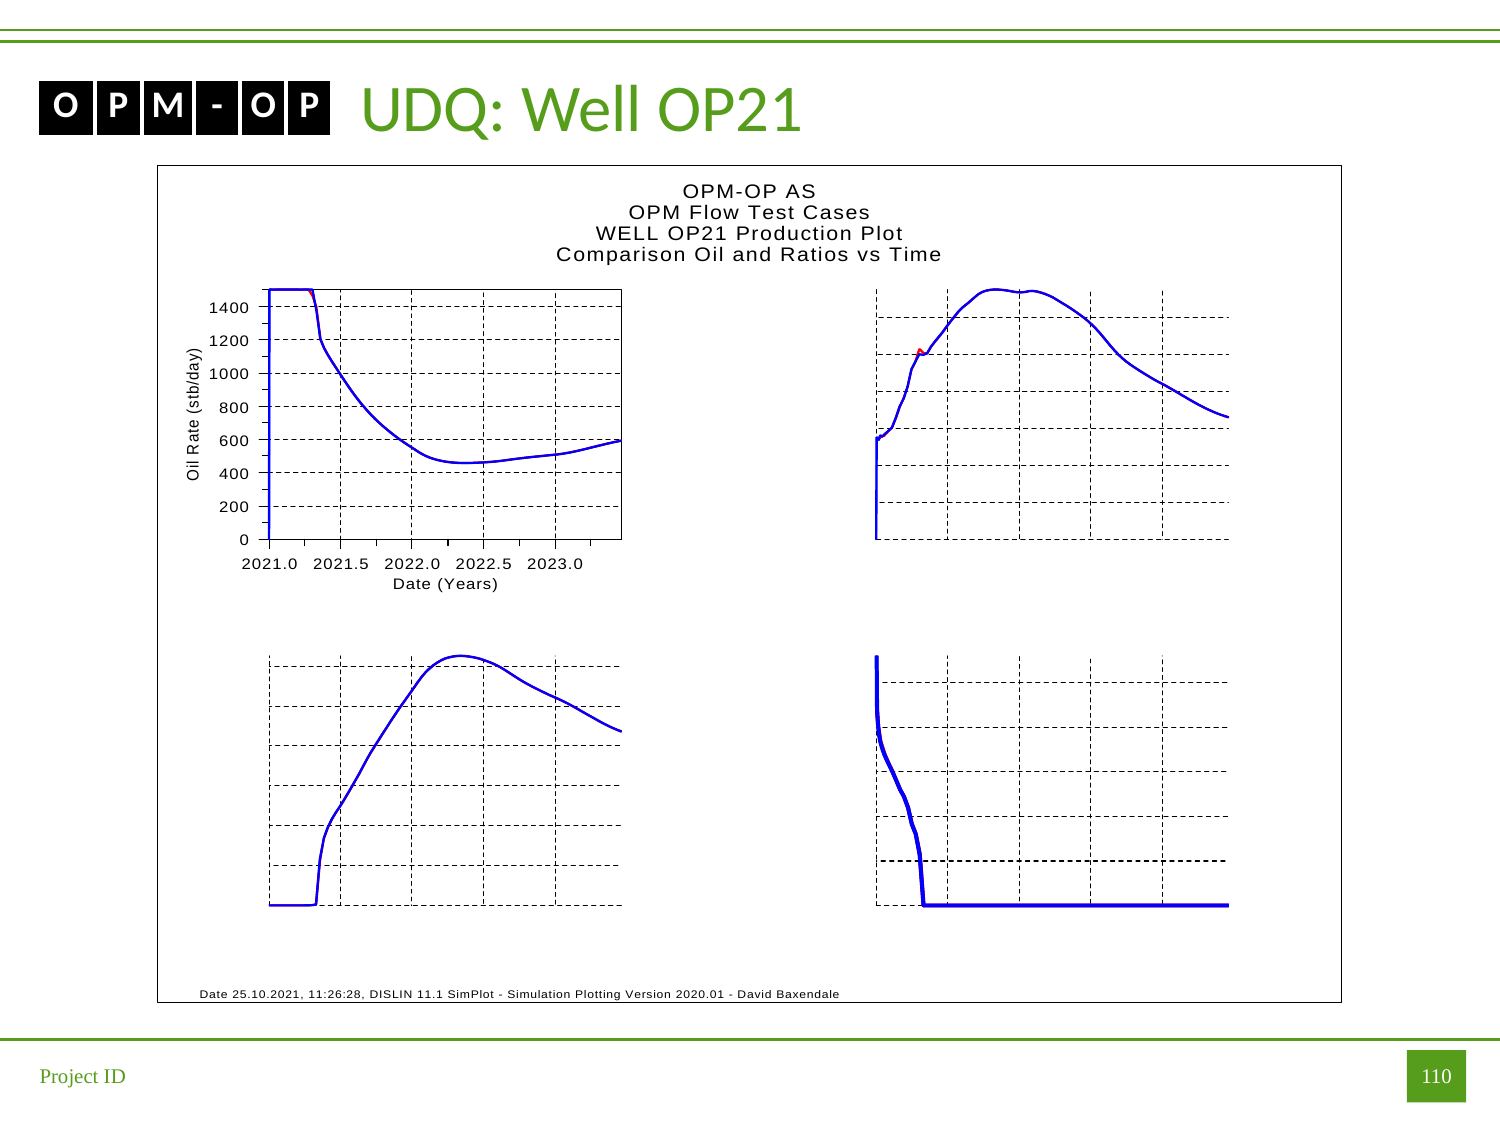

# UDQ: well OP21
Project ID
110